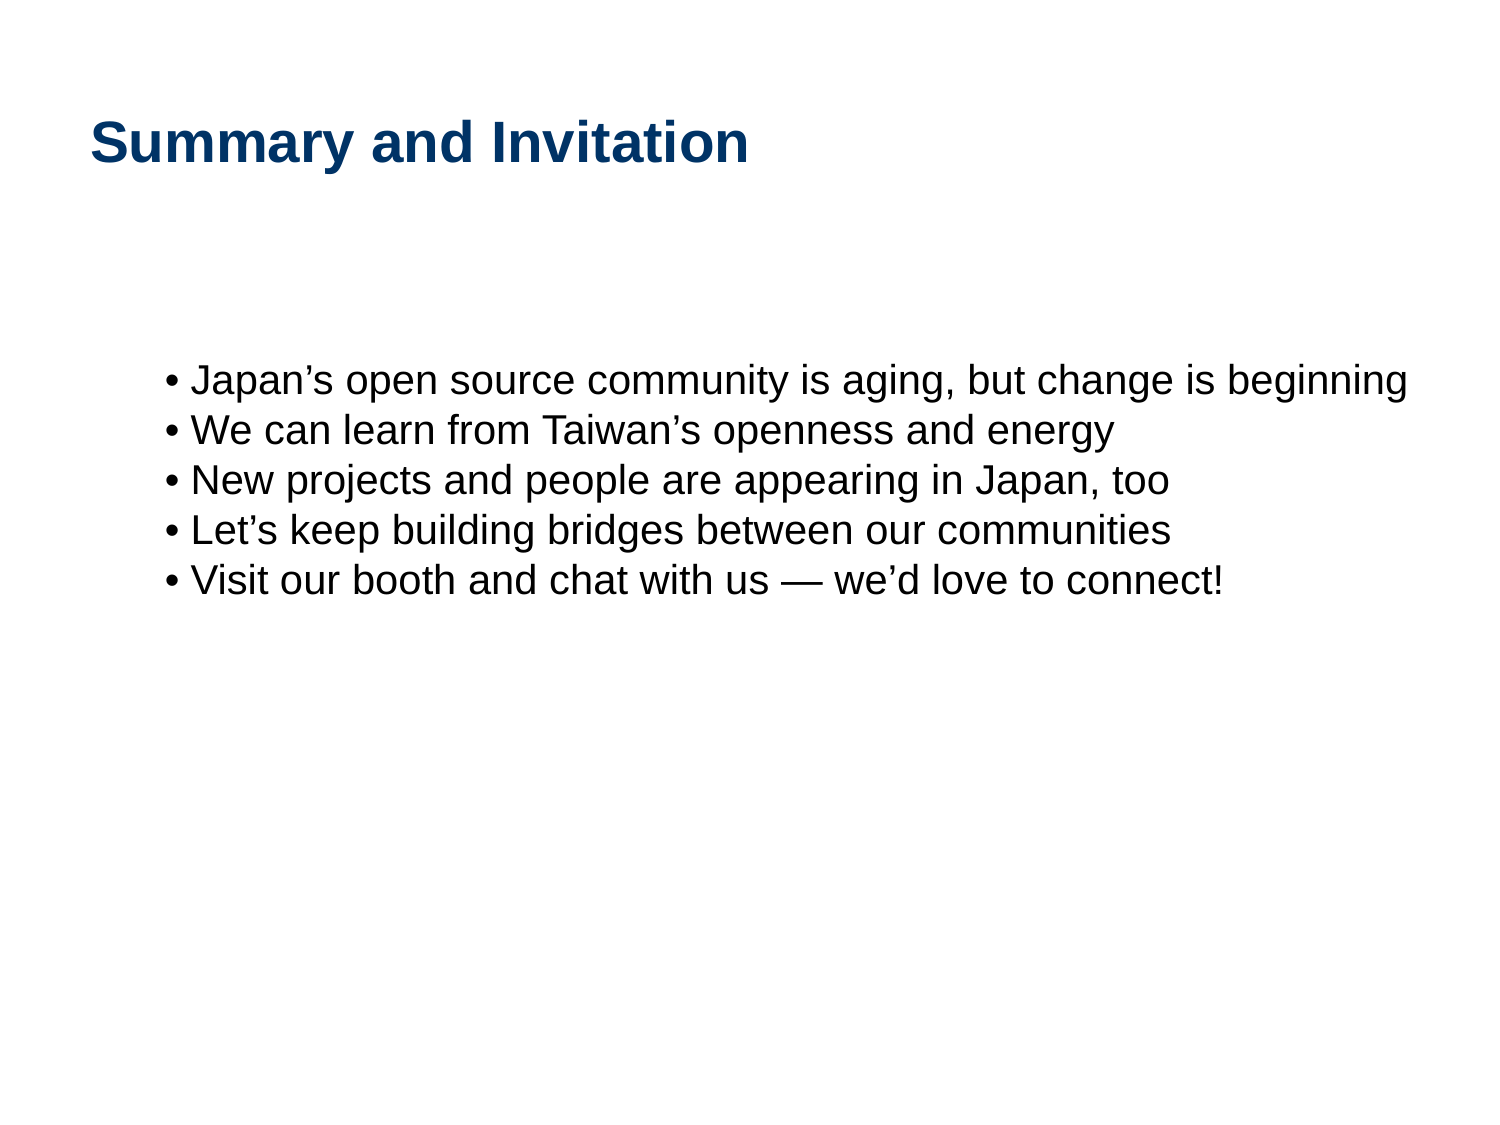

# Summary and Invitation
• Japan’s open source community is aging, but change is beginning
• We can learn from Taiwan’s openness and energy
• New projects and people are appearing in Japan, too
• Let’s keep building bridges between our communities
• Visit our booth and chat with us — we’d love to connect!